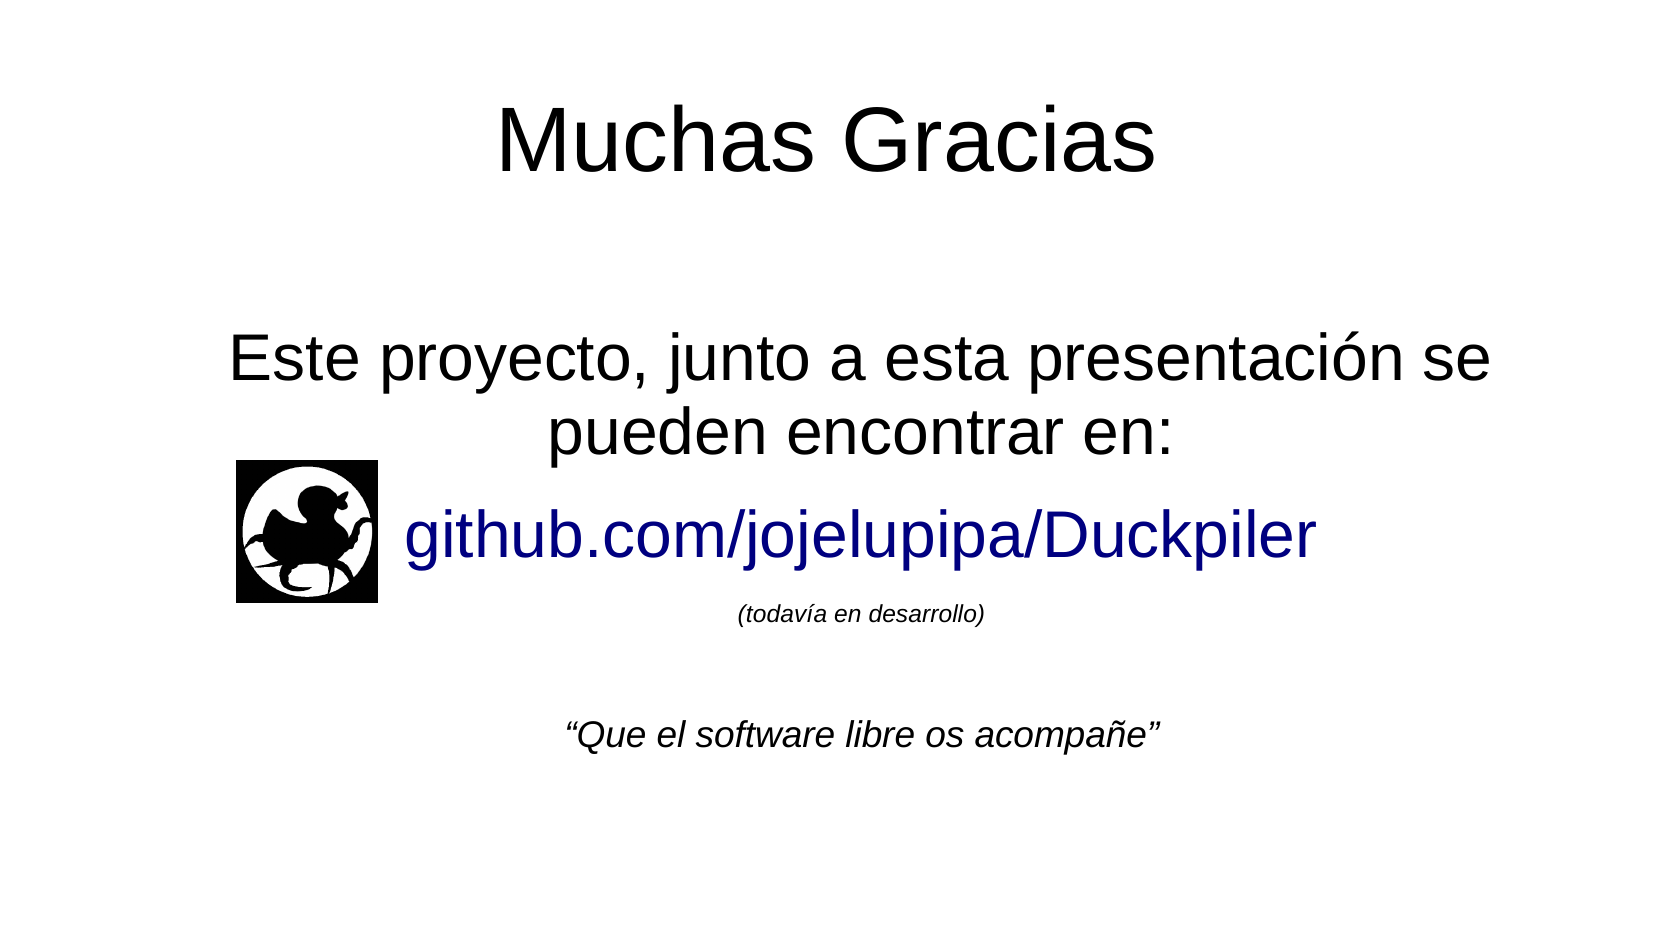

# Muchas Gracias
Este proyecto, junto a esta presentación se pueden encontrar en:
github.com/jojelupipa/Duckpiler
(todavía en desarrollo)
“Que el software libre os acompañe”